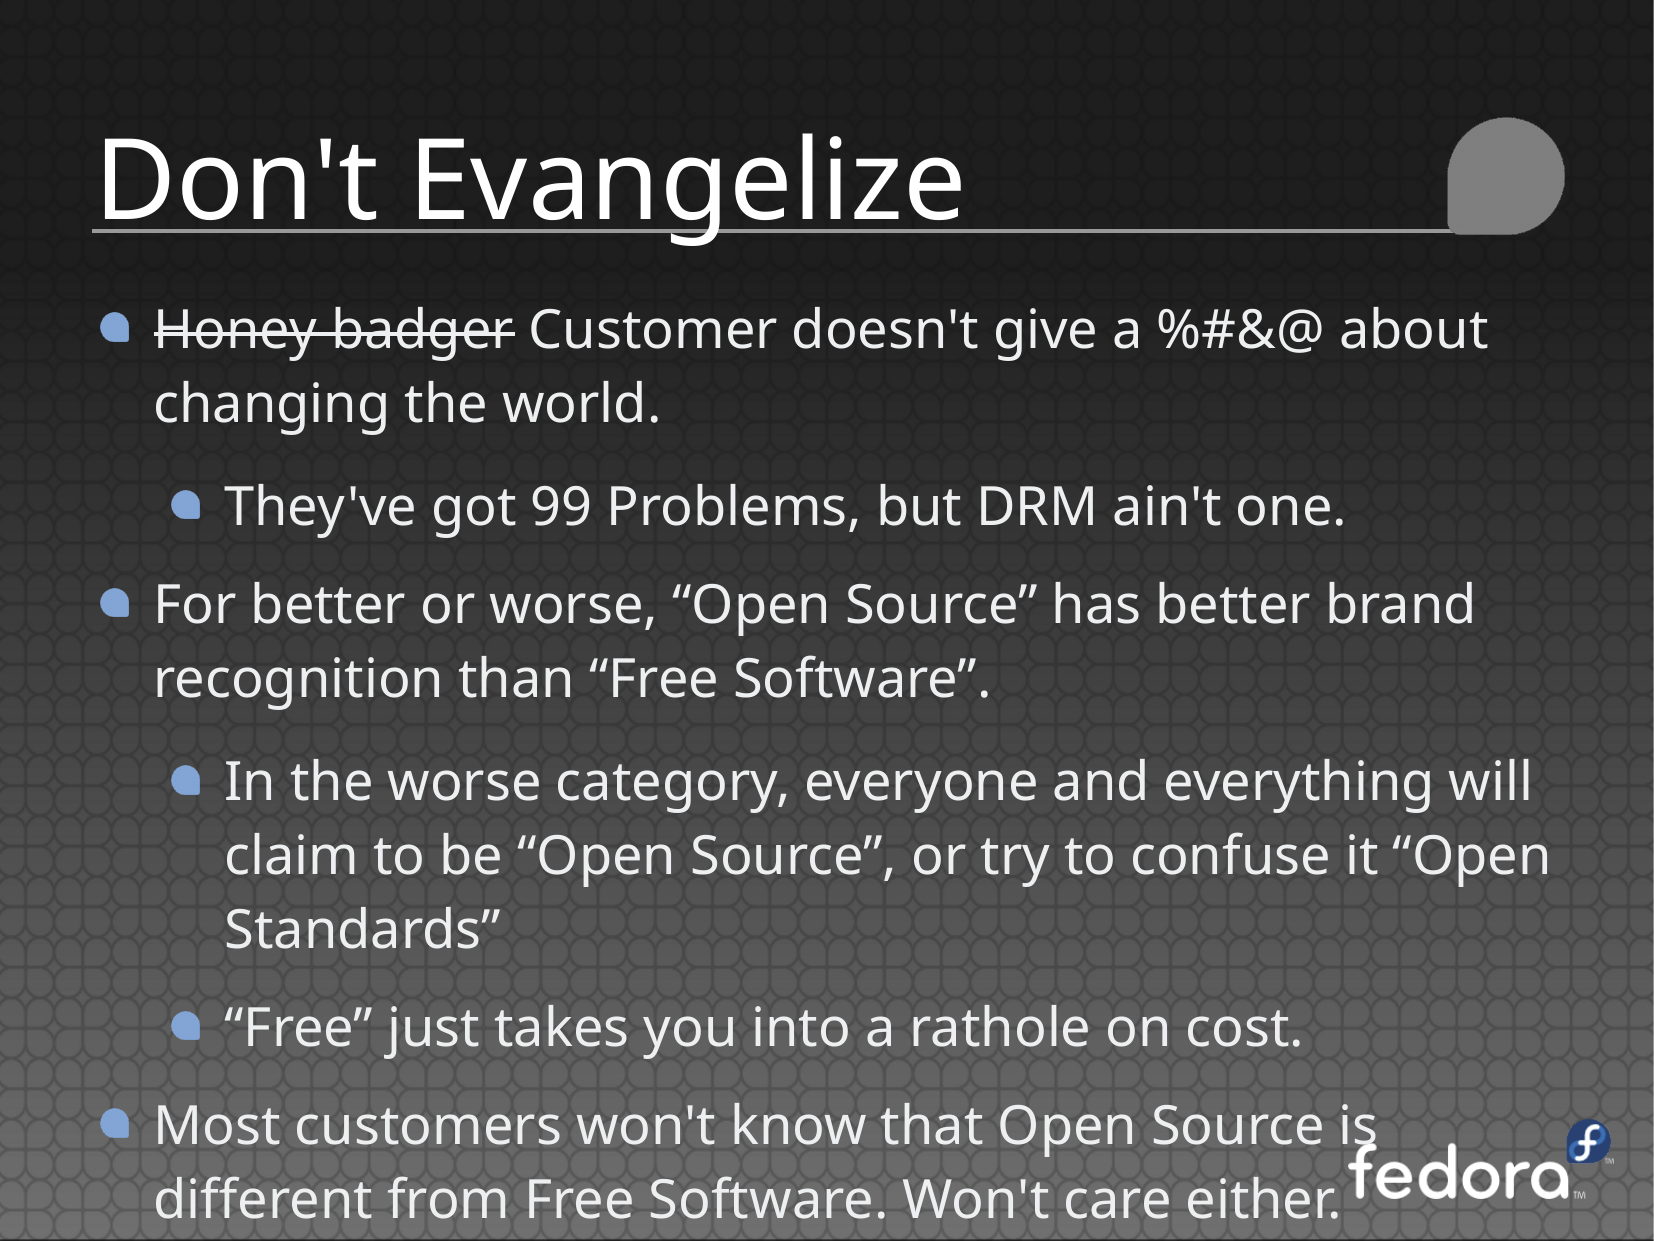

Don't Evangelize
# Honey badger Customer doesn't give a %#&@ about changing the world.
They've got 99 Problems, but DRM ain't one.
For better or worse, “Open Source” has better brand recognition than “Free Software”.
In the worse category, everyone and everything will claim to be “Open Source”, or try to confuse it “Open Standards”
“Free” just takes you into a rathole on cost.
Most customers won't know that Open Source is different from Free Software. Won't care either.